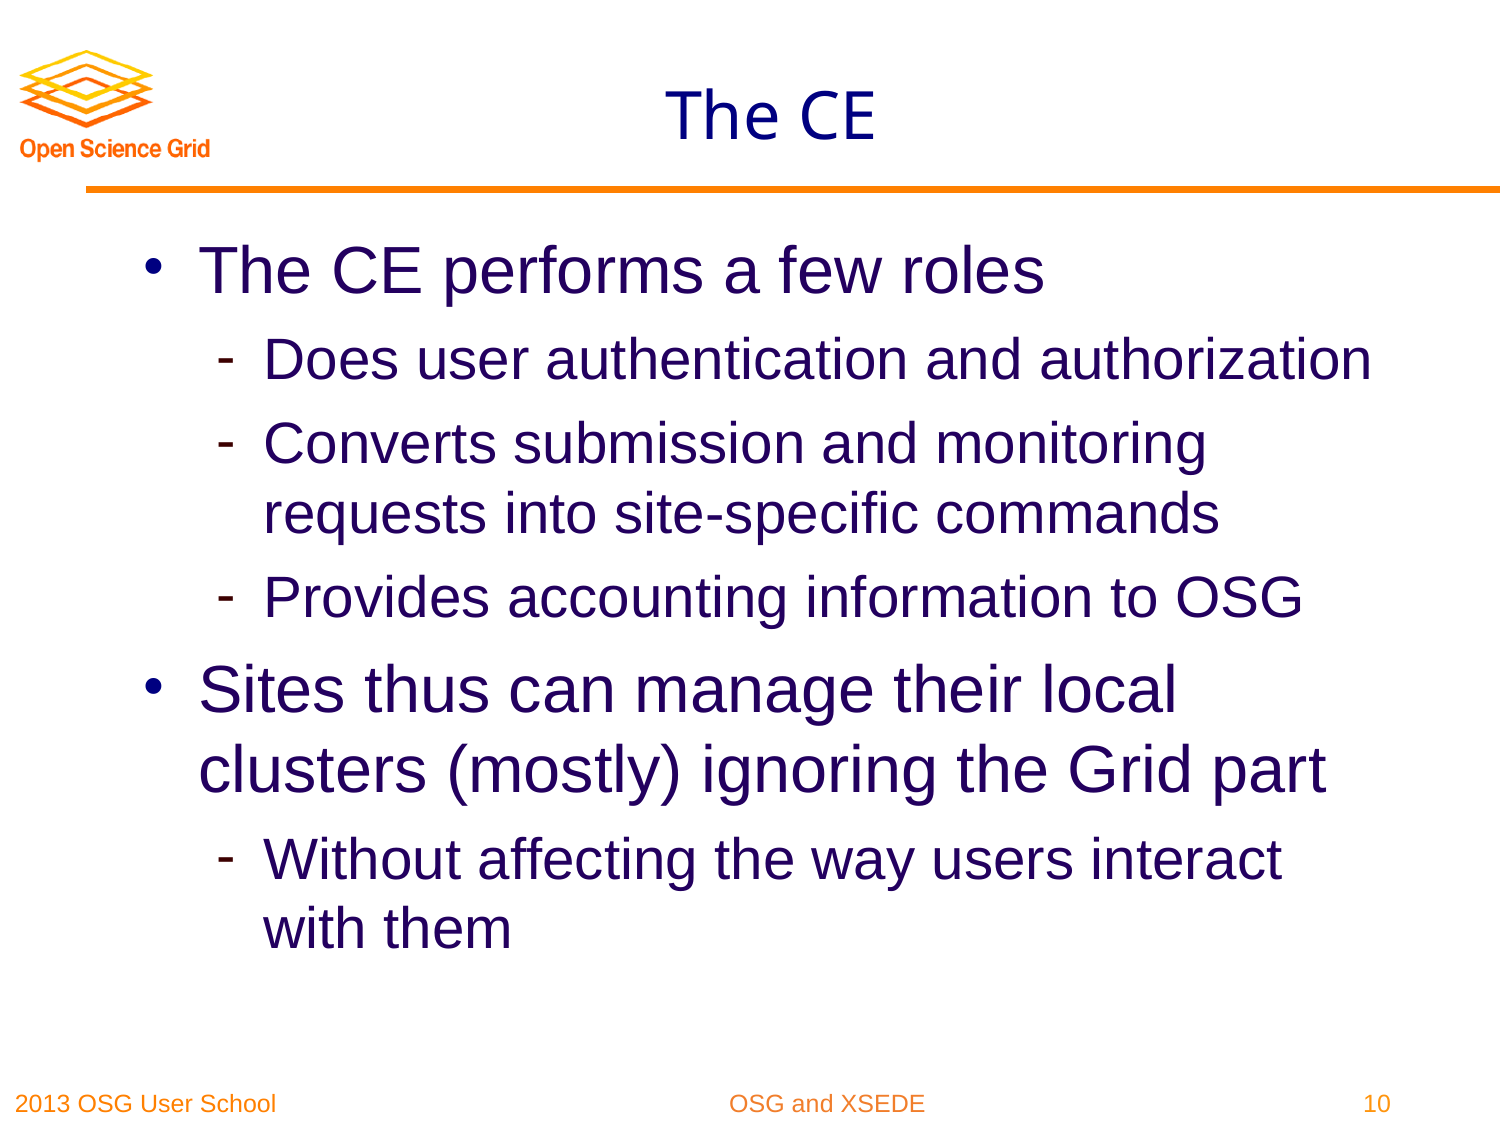

# The CE
The CE performs a few roles
Does user authentication and authorization
Converts submission and monitoring requests into site-specific commands
Provides accounting information to OSG
Sites thus can manage their local clusters (mostly) ignoring the Grid part
Without affecting the way users interact with them
10